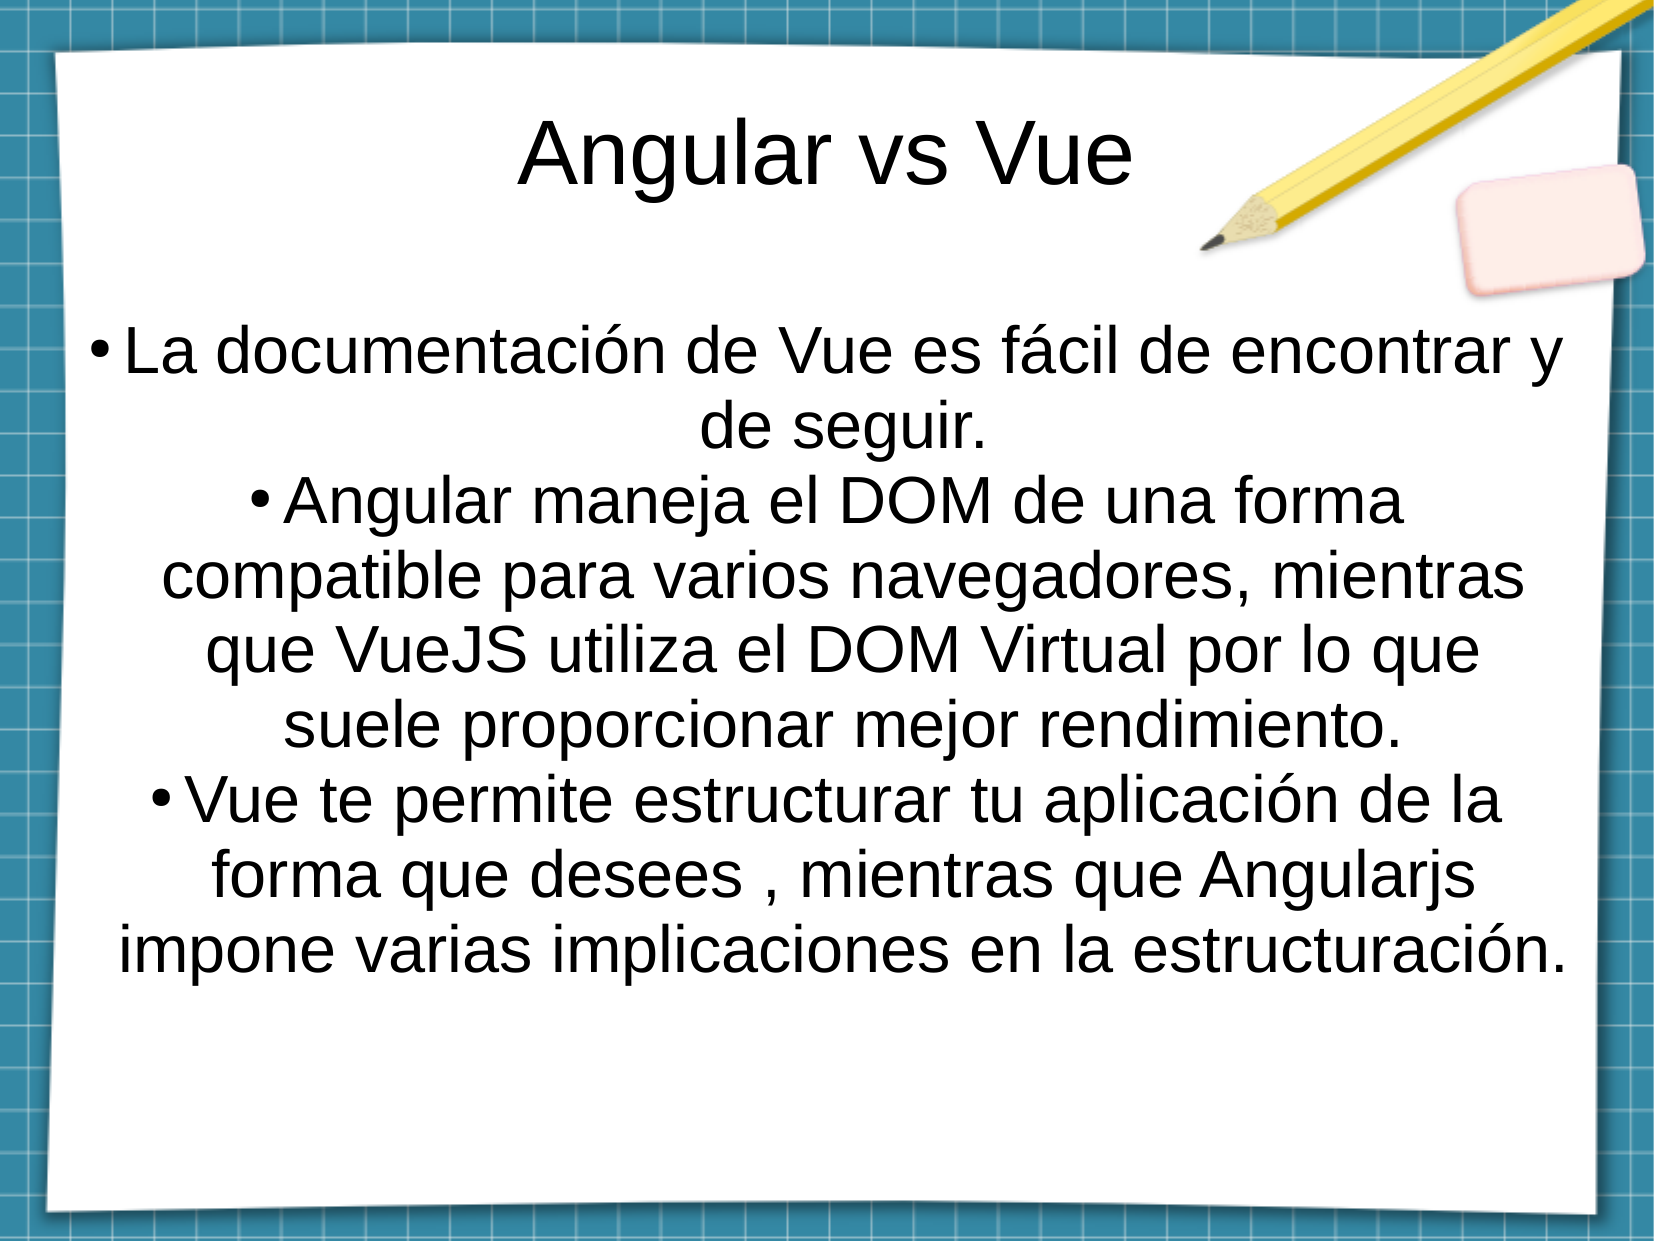

# Angular vs Vue
La documentación de Vue es fácil de encontrar y de seguir.
Angular maneja el DOM de una forma compatible para varios navegadores, mientras que VueJS utiliza el DOM Virtual por lo que suele proporcionar mejor rendimiento.
Vue te permite estructurar tu aplicación de la forma que desees , mientras que Angularjs impone varias implicaciones en la estructuración.